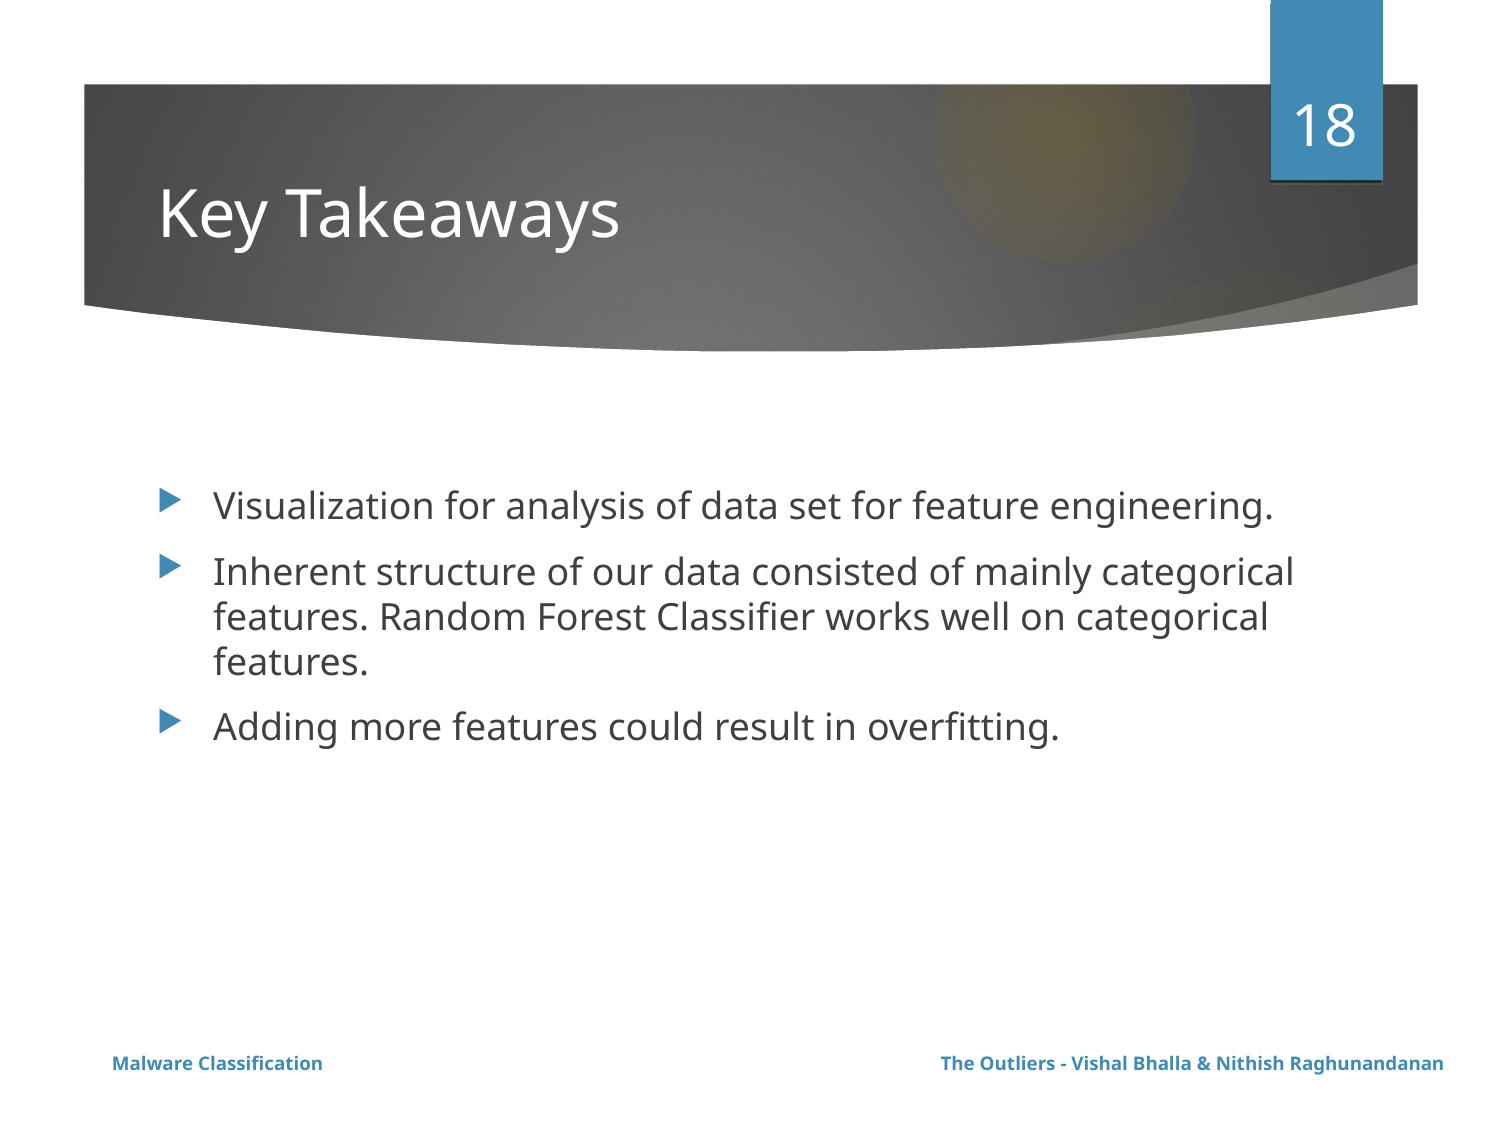

# Key Takeaways
Visualization for analysis of data set for feature engineering.
Inherent structure of our data consisted of mainly categorical features. Random Forest Classifier works well on categorical features.
Adding more features could result in overfitting.
The Outliers - Vishal Bhalla & Nithish Raghunandanan
Malware Classification